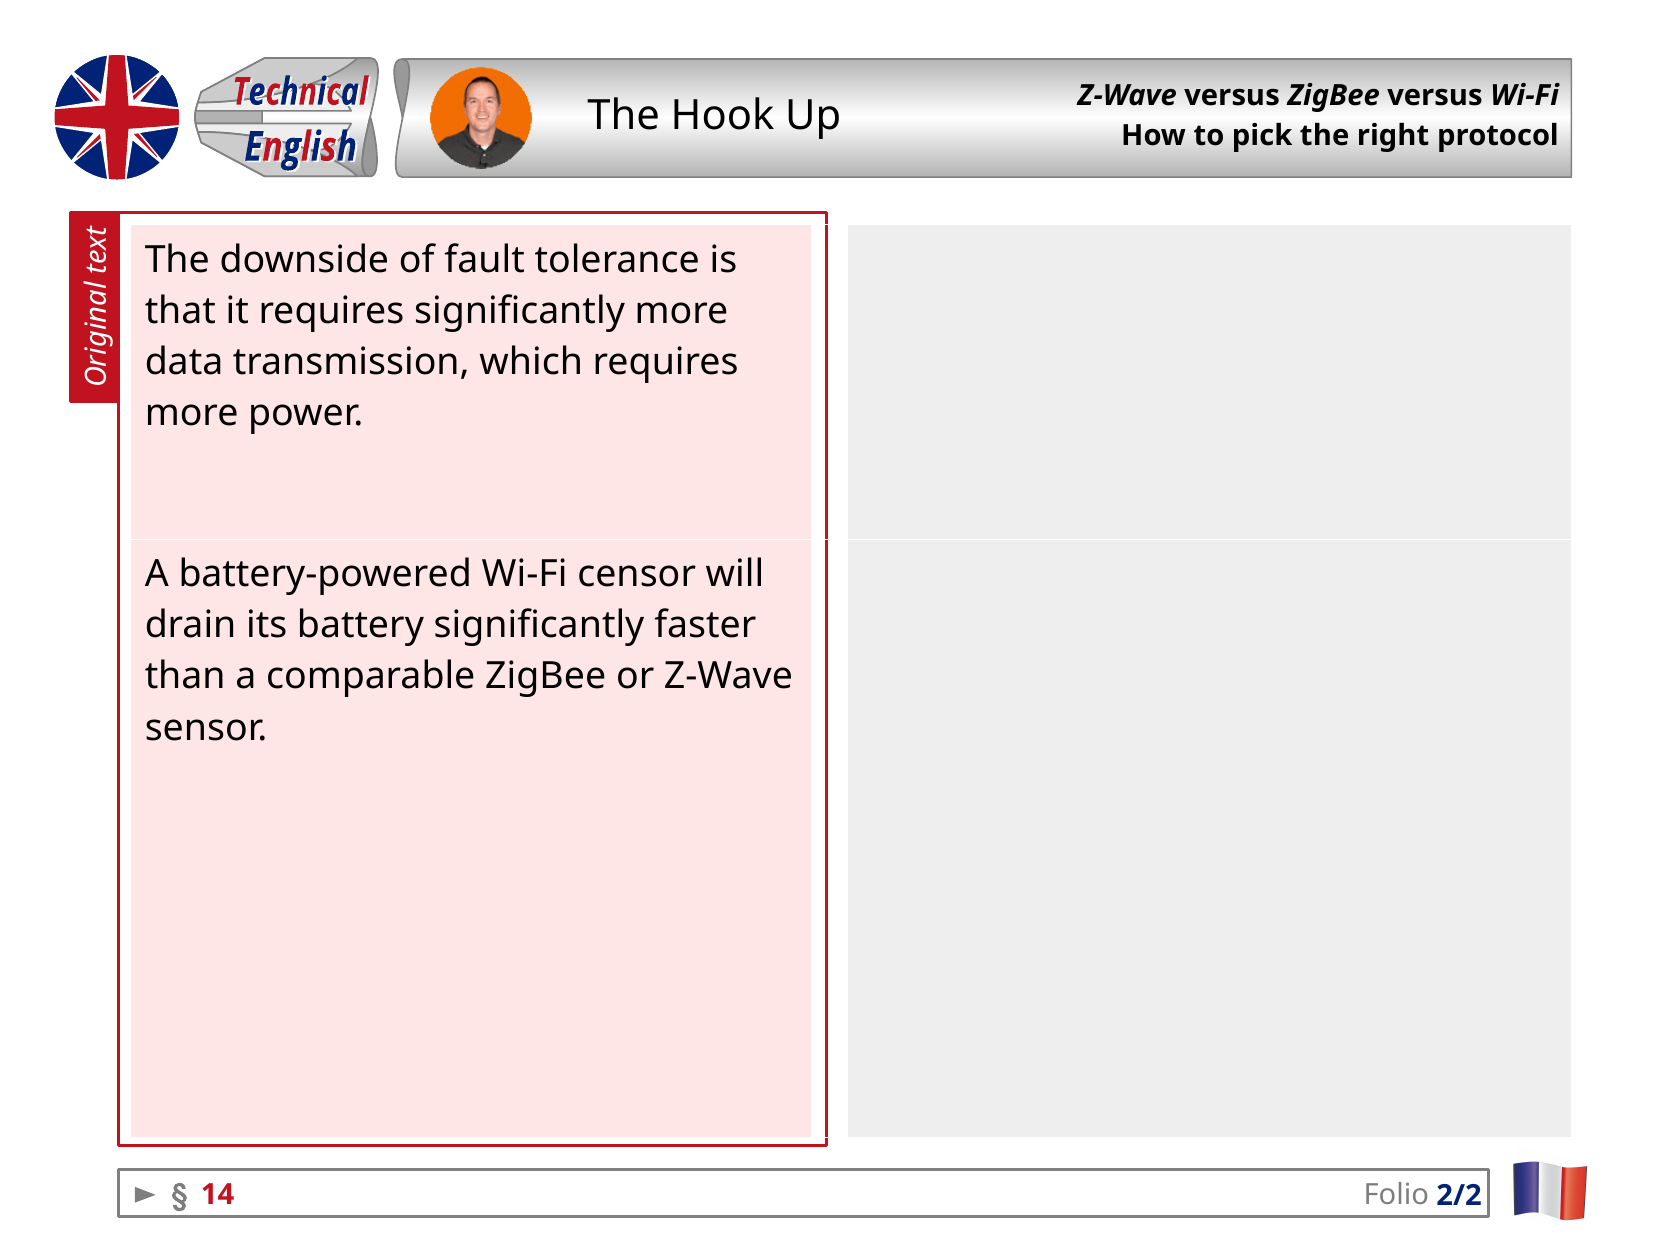

#
| The downside of fault tolerance is that it requires significantly more data transmission, which requires more power. | | |
| --- | --- | --- |
| A battery-powered Wi-Fi censor will drain its battery significantly faster than a comparable ZigBee or Z-Wave sensor. | | |
14
2/2